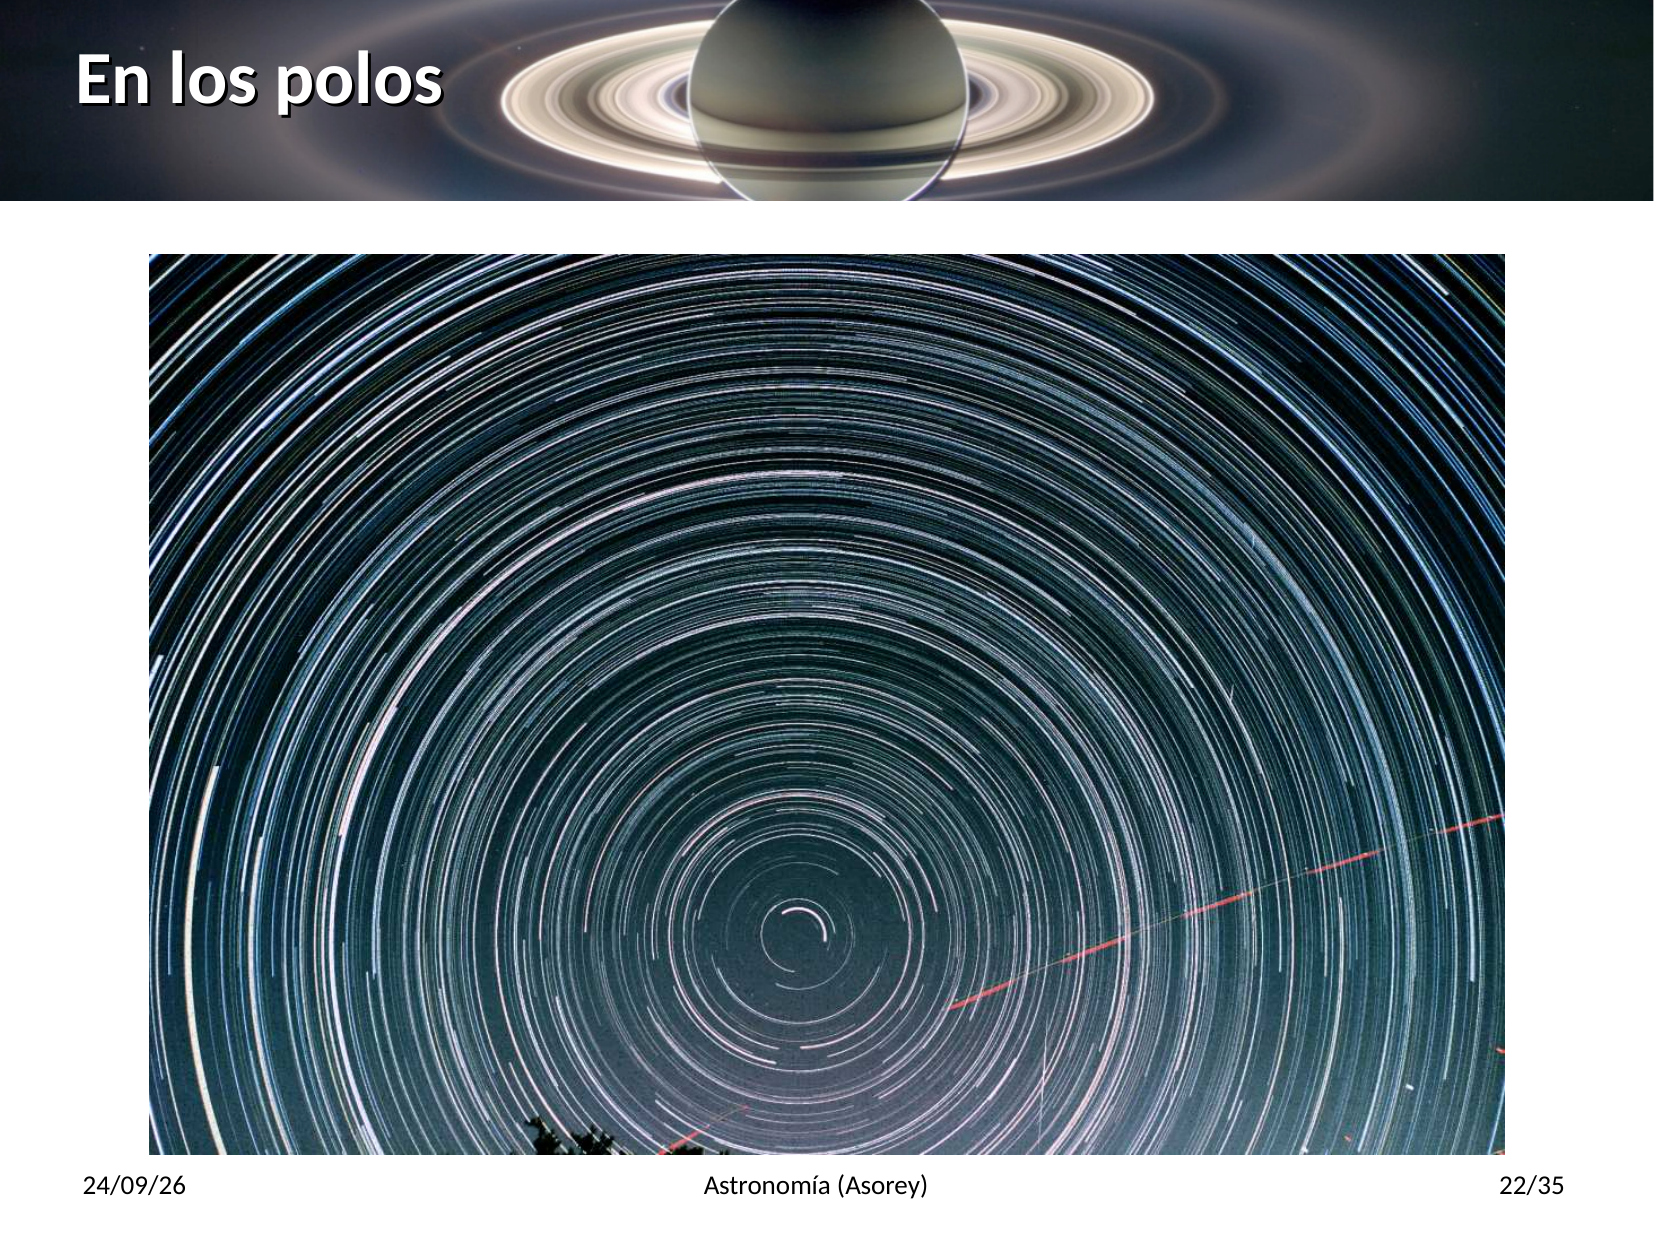

# En los polos
Astronomía (Asorey)
22